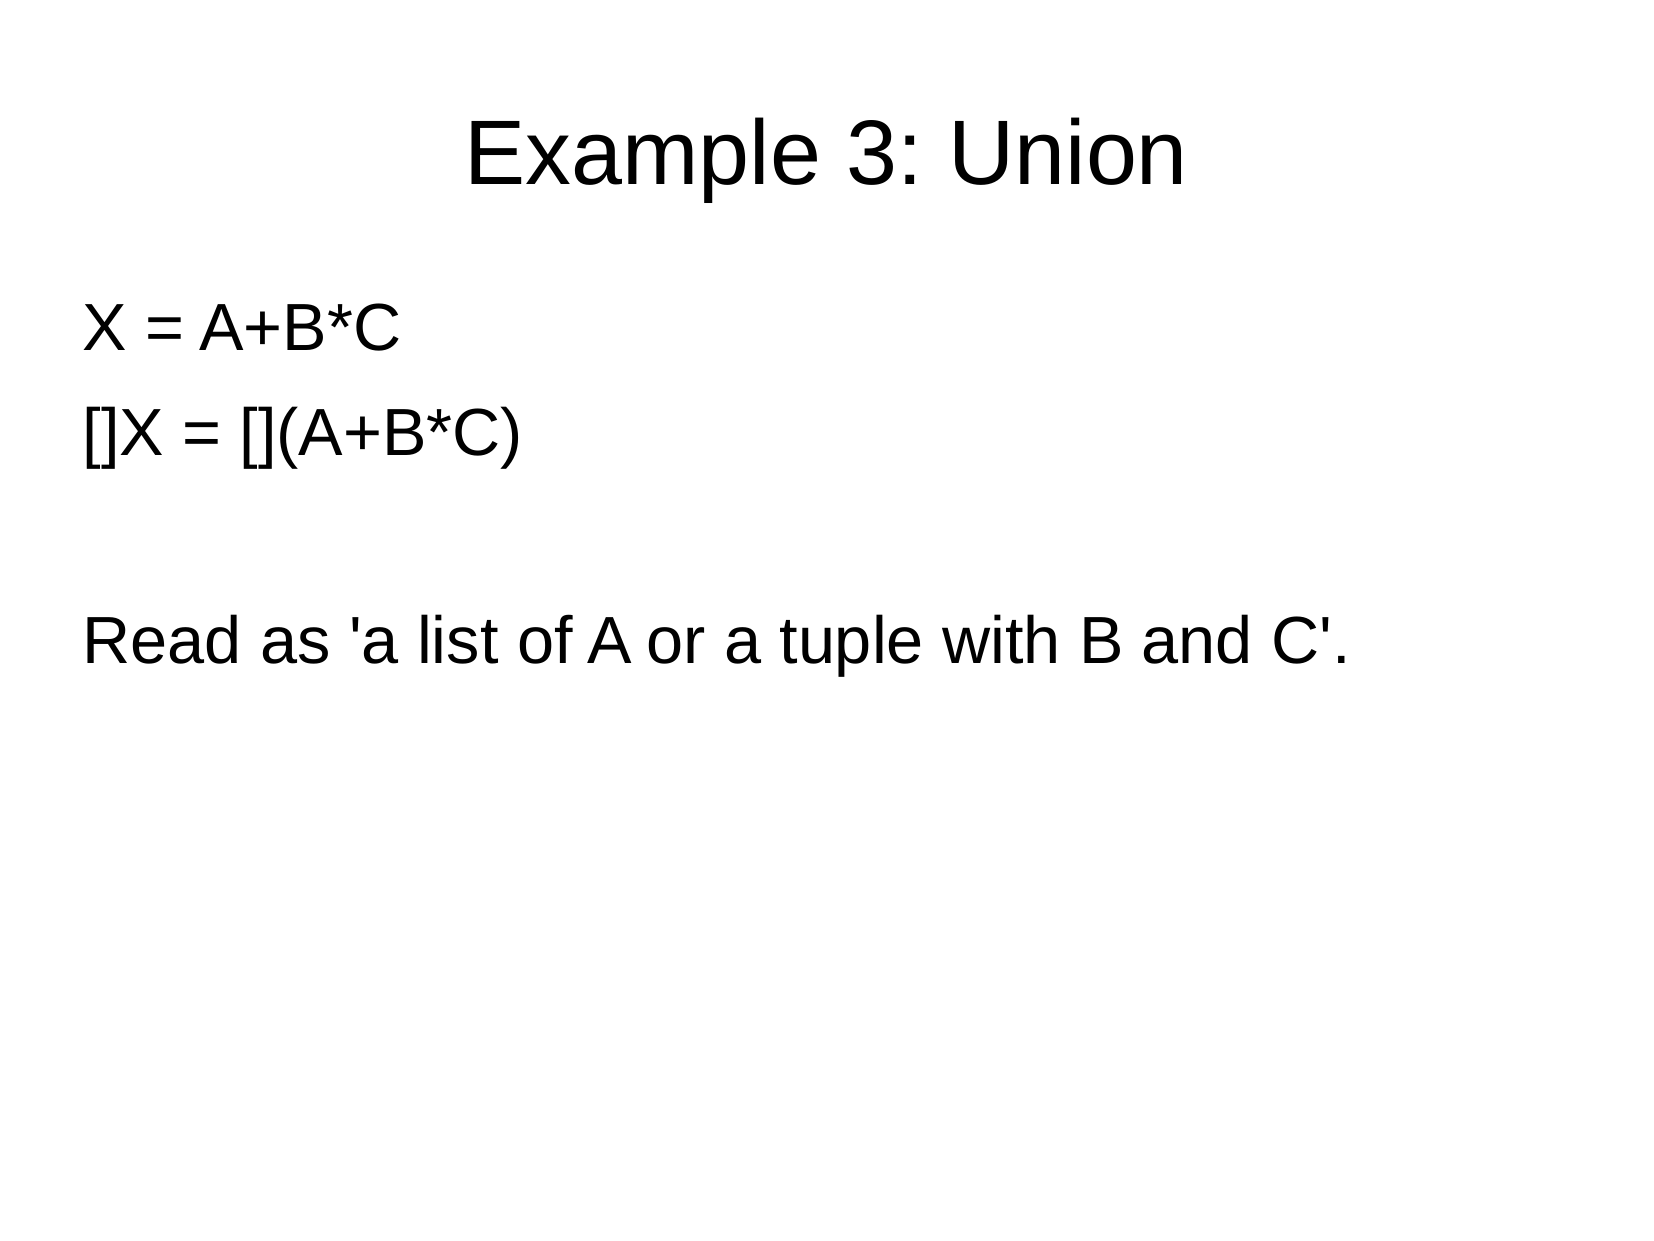

# Example 3: Union
X = A+B*C
[]X = [](A+B*C)
Read as 'a list of A or a tuple with B and C'.